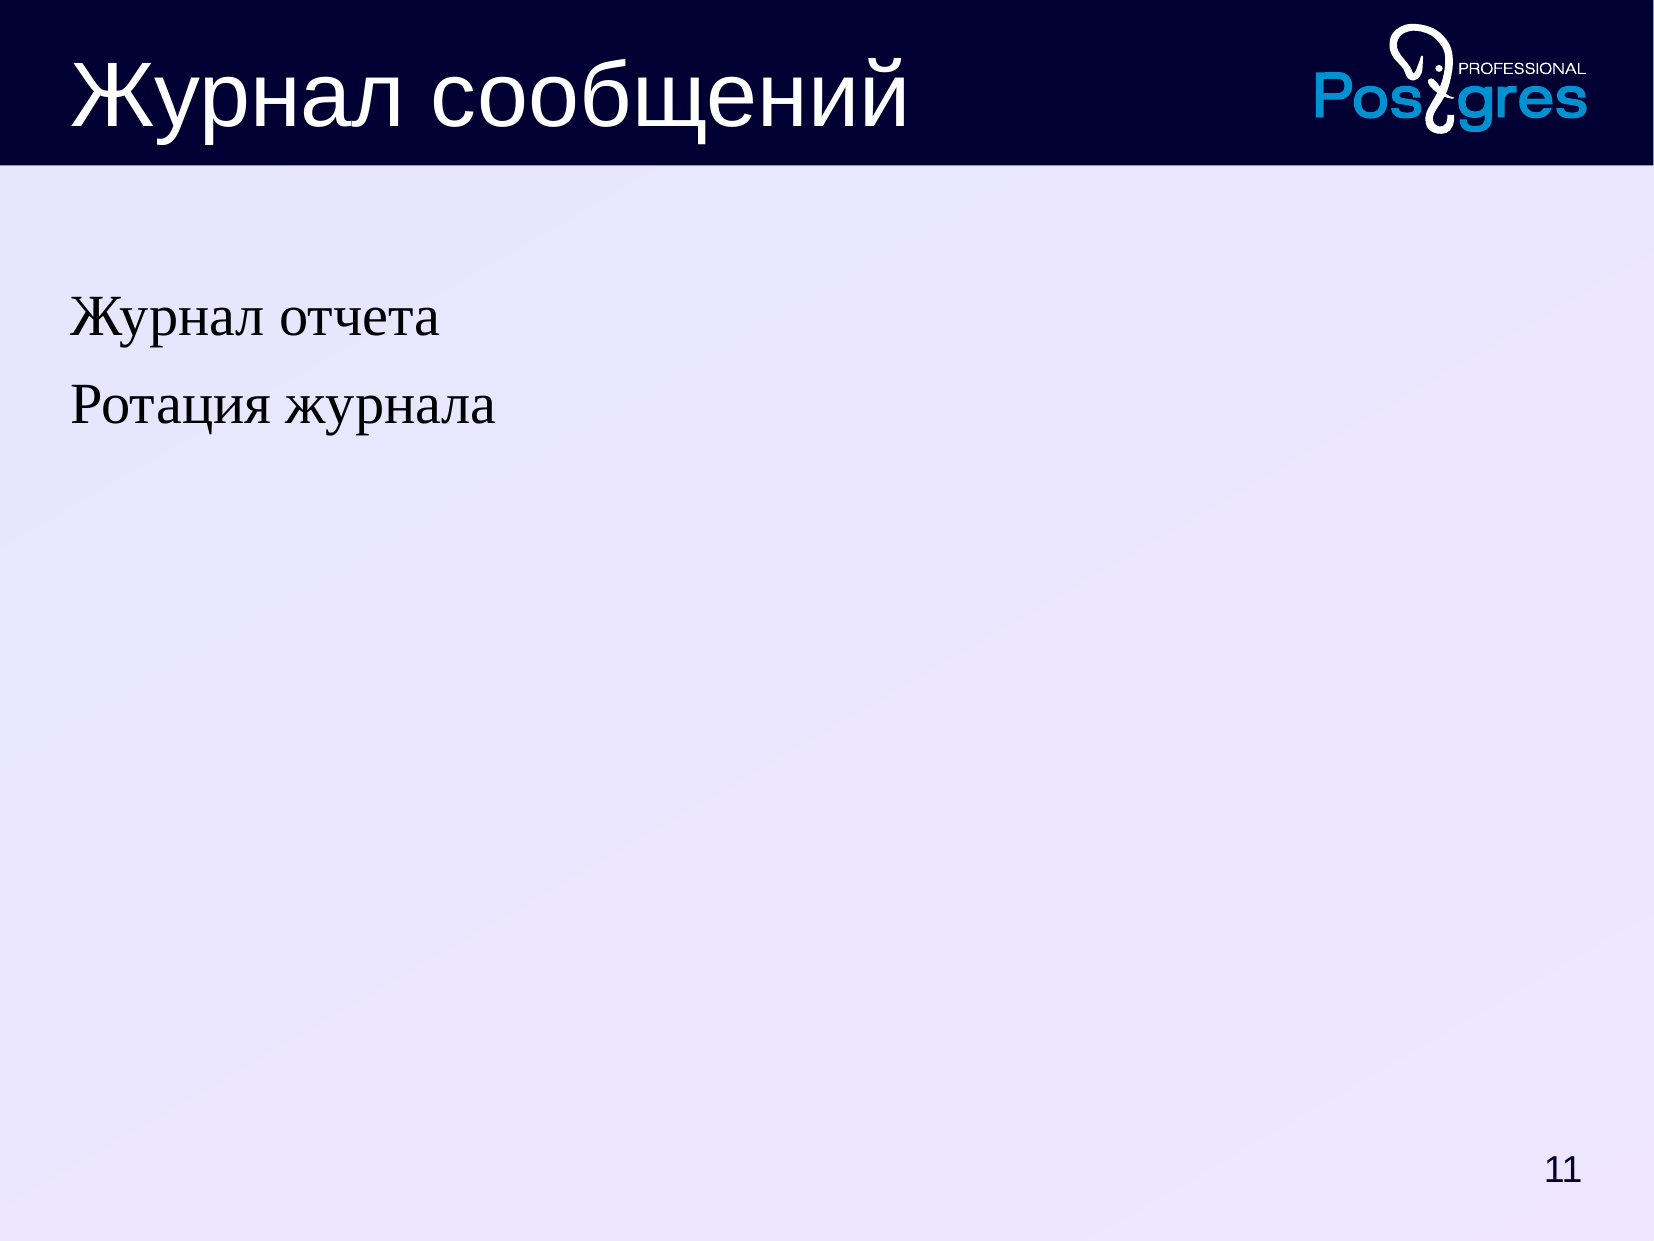

# Журнал сообщений
Журнал отчета
Ротация журнала